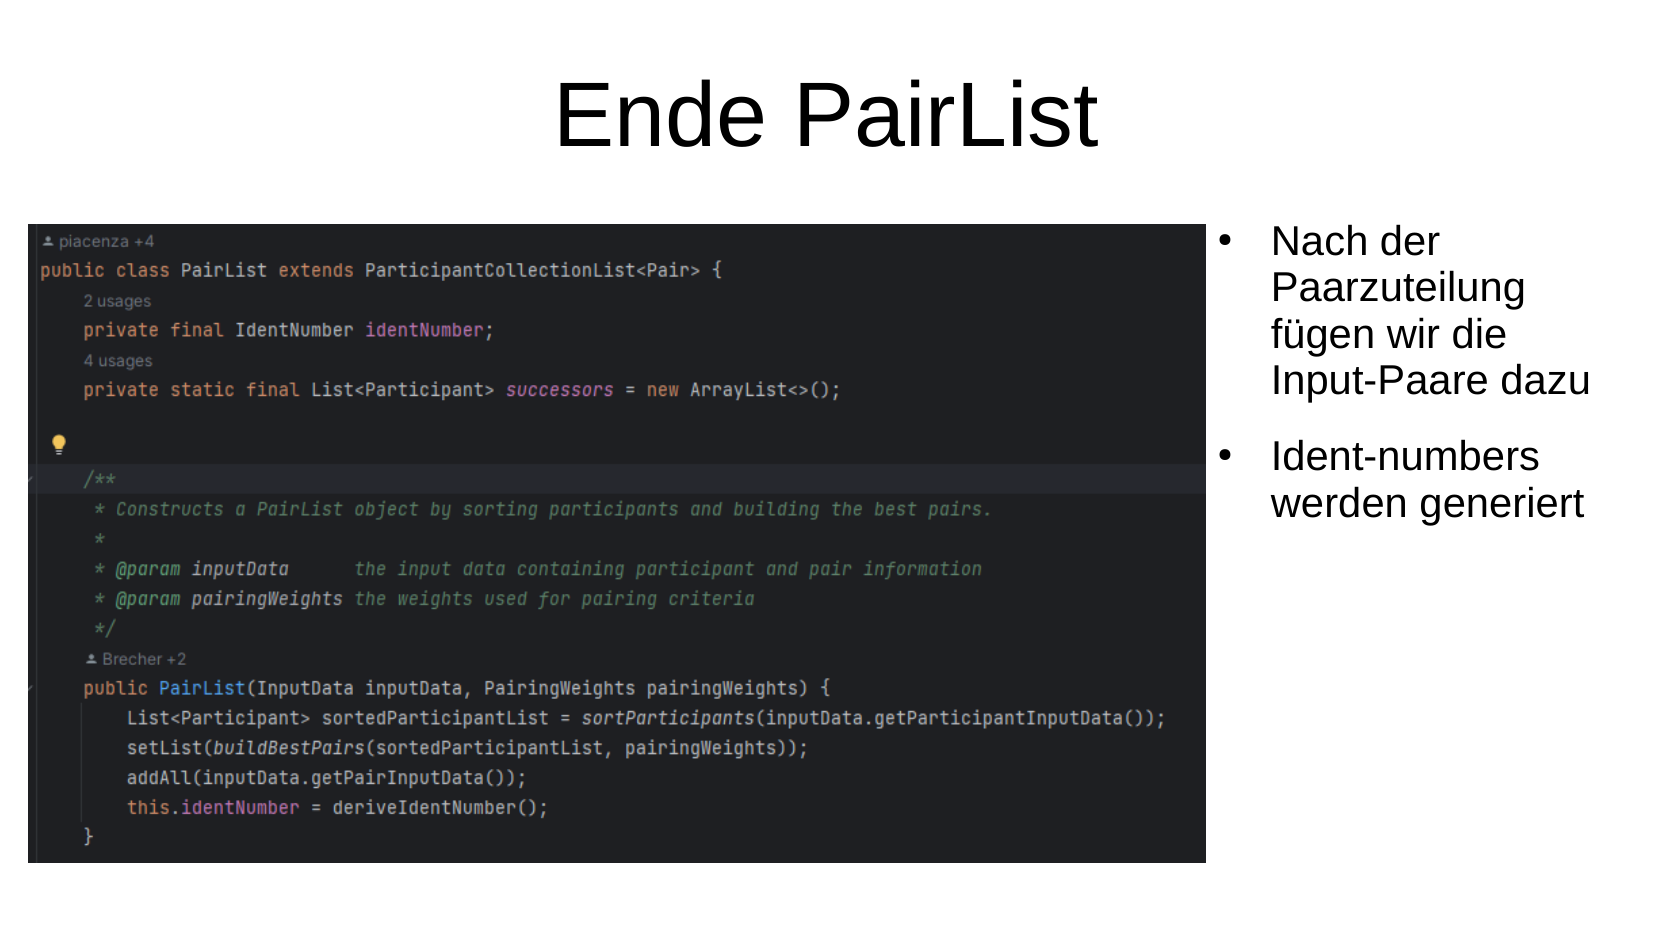

# Ende PairList
Nach der Paarzuteilung fügen wir die Input-Paare dazu
Ident-numbers werden generiert